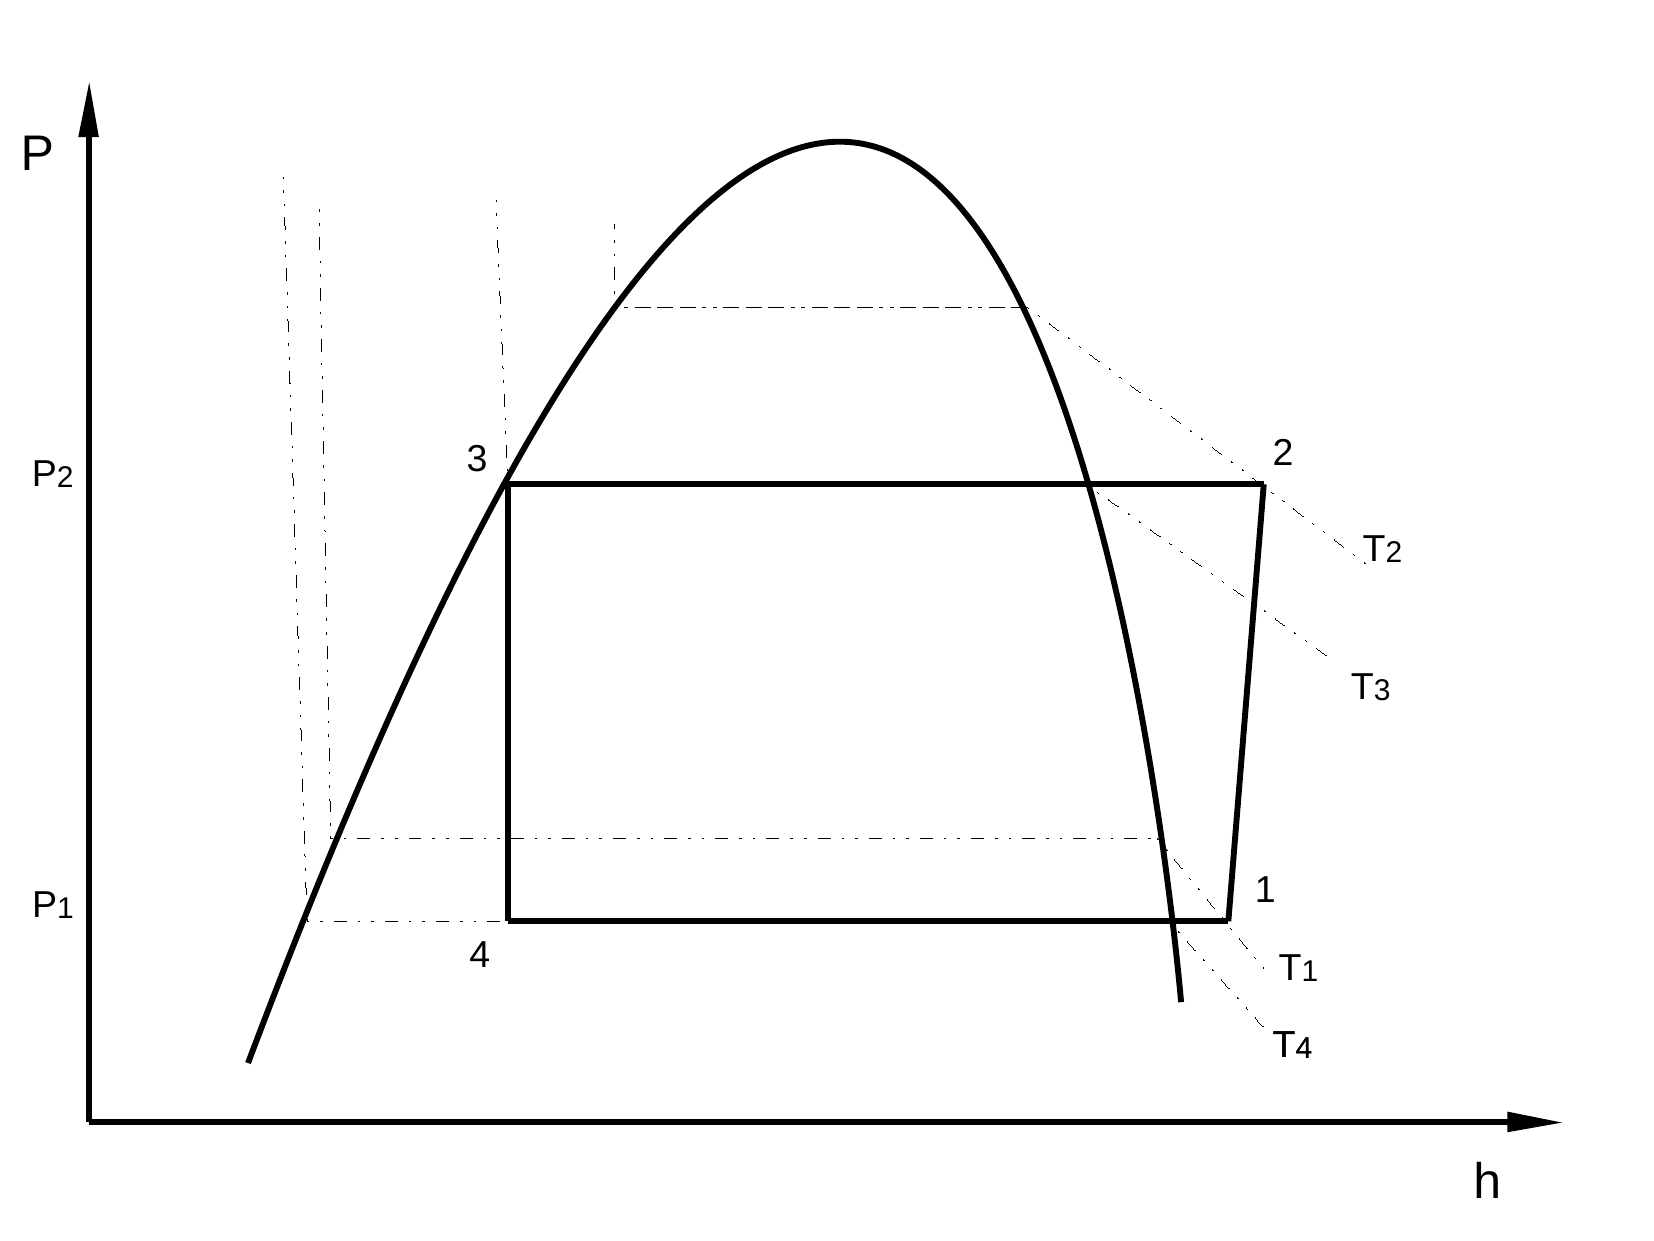

P
2
3
P2
T2
T3
1
P1
4
T1
T4
T4
h